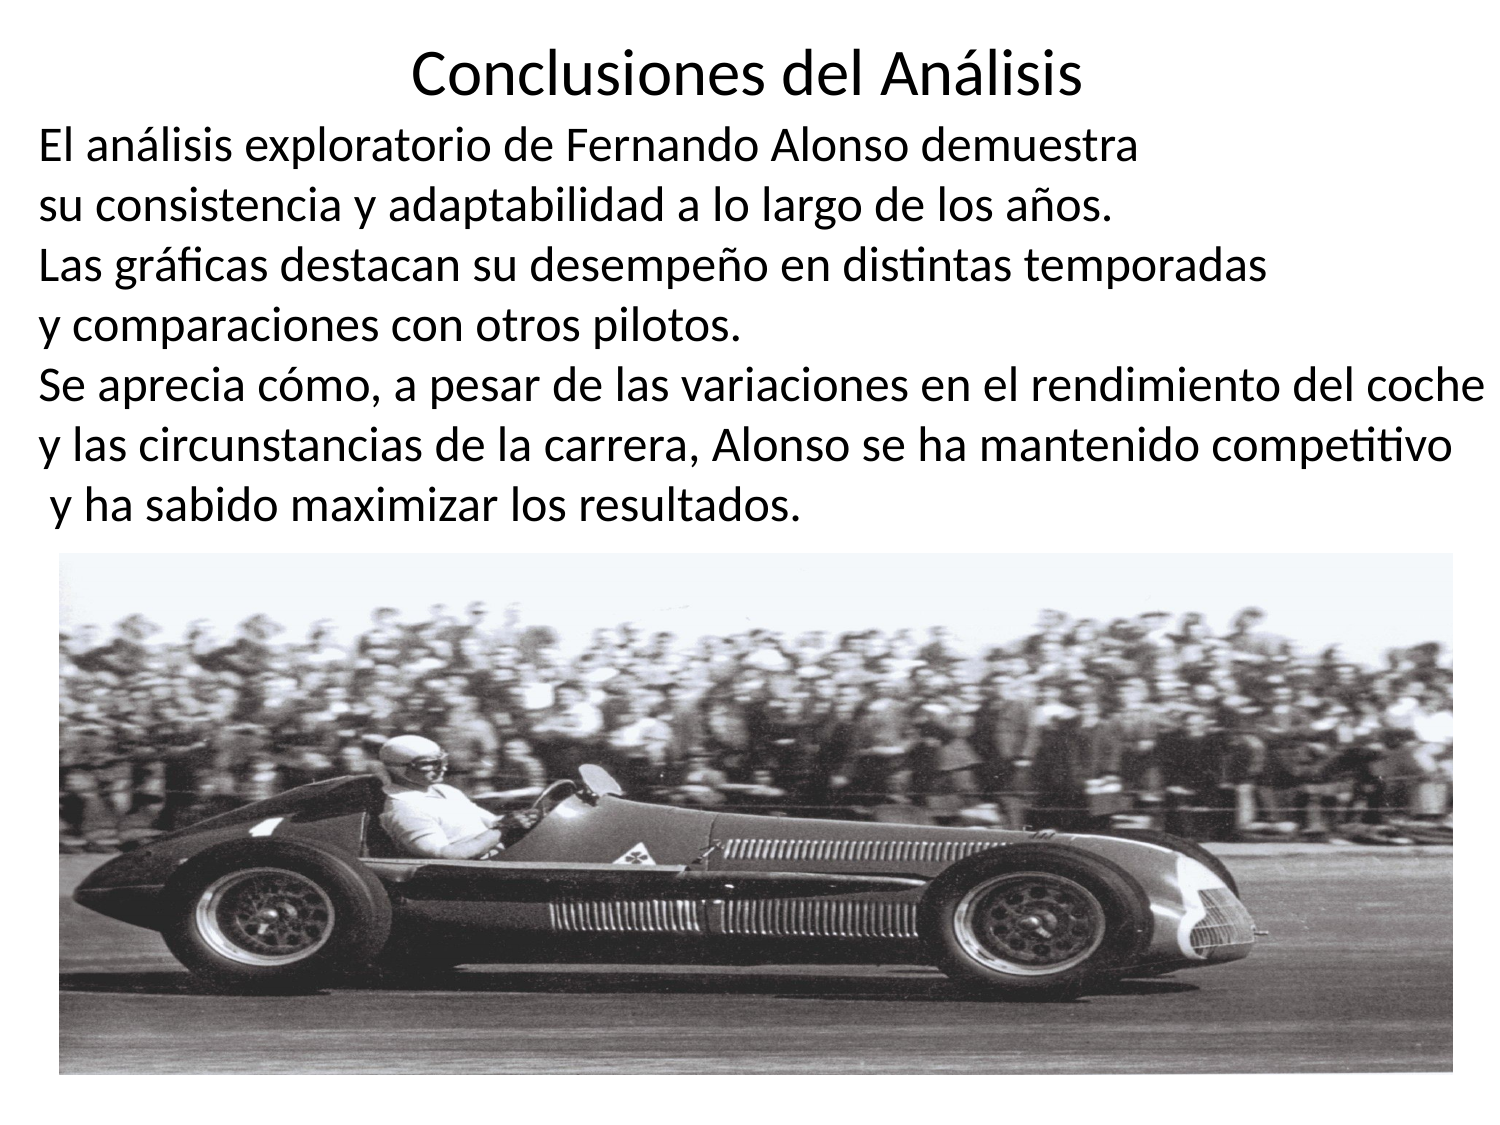

Conclusiones del Análisis
#
El análisis exploratorio de Fernando Alonso demuestra
su consistencia y adaptabilidad a lo largo de los años.
Las gráficas destacan su desempeño en distintas temporadas
y comparaciones con otros pilotos.
Se aprecia cómo, a pesar de las variaciones en el rendimiento del coche
y las circunstancias de la carrera, Alonso se ha mantenido competitivo
 y ha sabido maximizar los resultados.